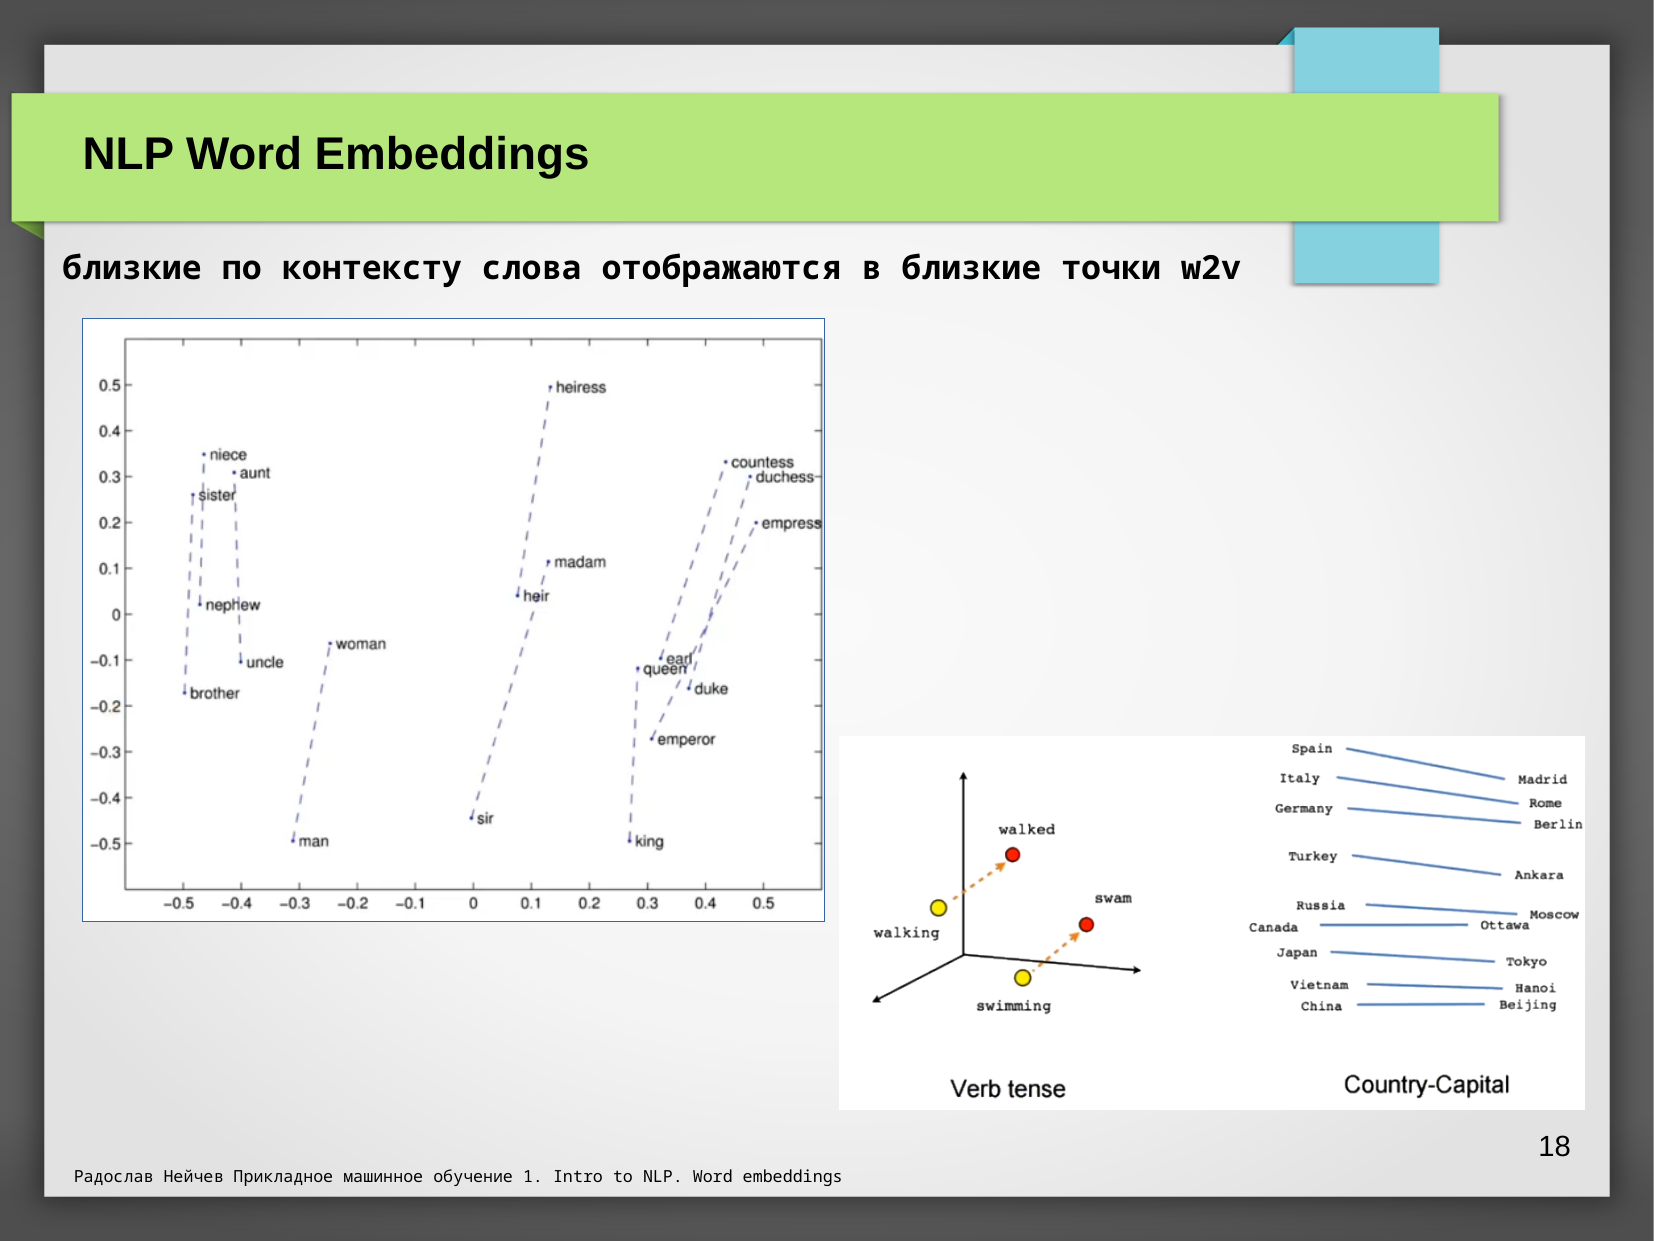

# NLP Word Embeddings
близкие по контексту слова отображаются в близкие точки w2v
18
Радослав Нейчев Прикладное машинное обучение 1. Intro to NLP. Word embeddings